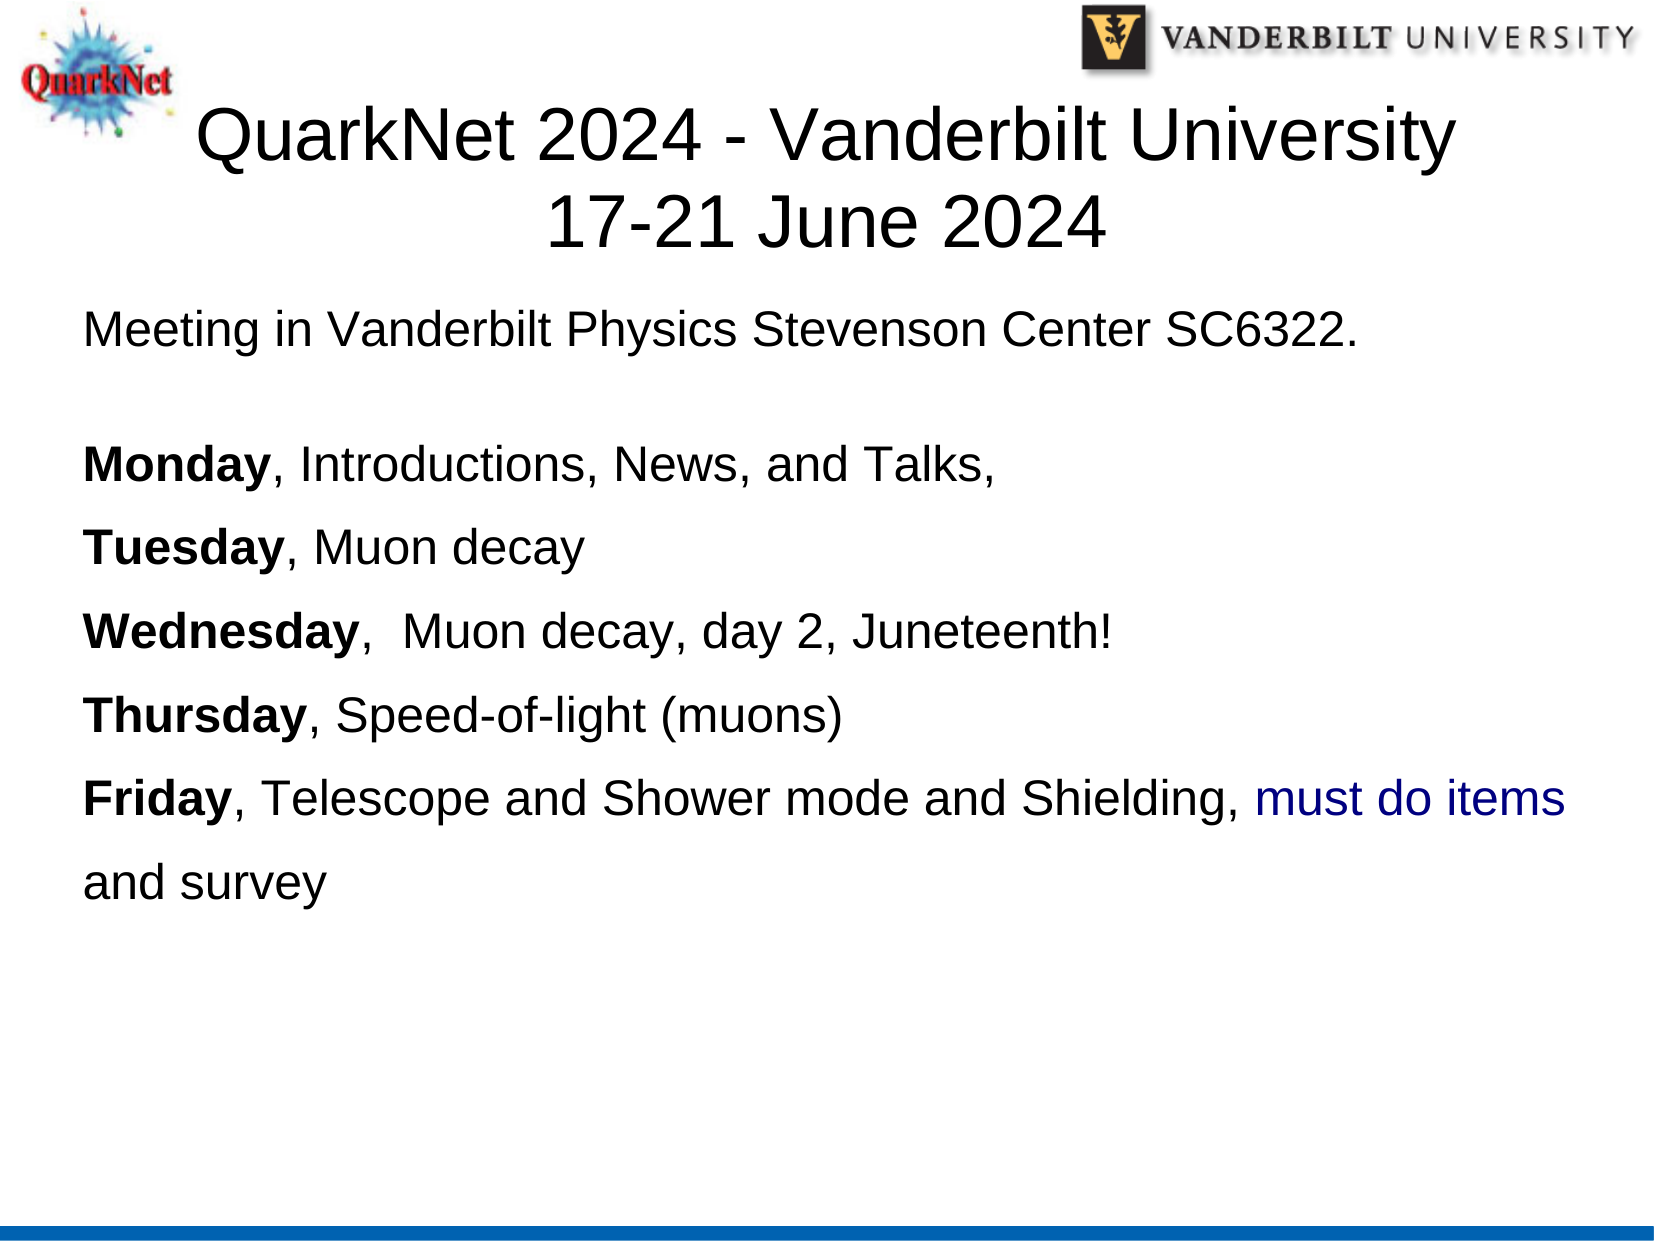

# QuarkNet 2024 - Vanderbilt University 17-21 June 2024
Meeting in Vanderbilt Physics Stevenson Center SC6322.
Monday, Introductions, News, and Talks,
Tuesday, Muon decay
Wednesday, Muon decay, day 2, Juneteenth!
Thursday, Speed-of-light (muons)
Friday, Telescope and Shower mode and Shielding, must do items and survey